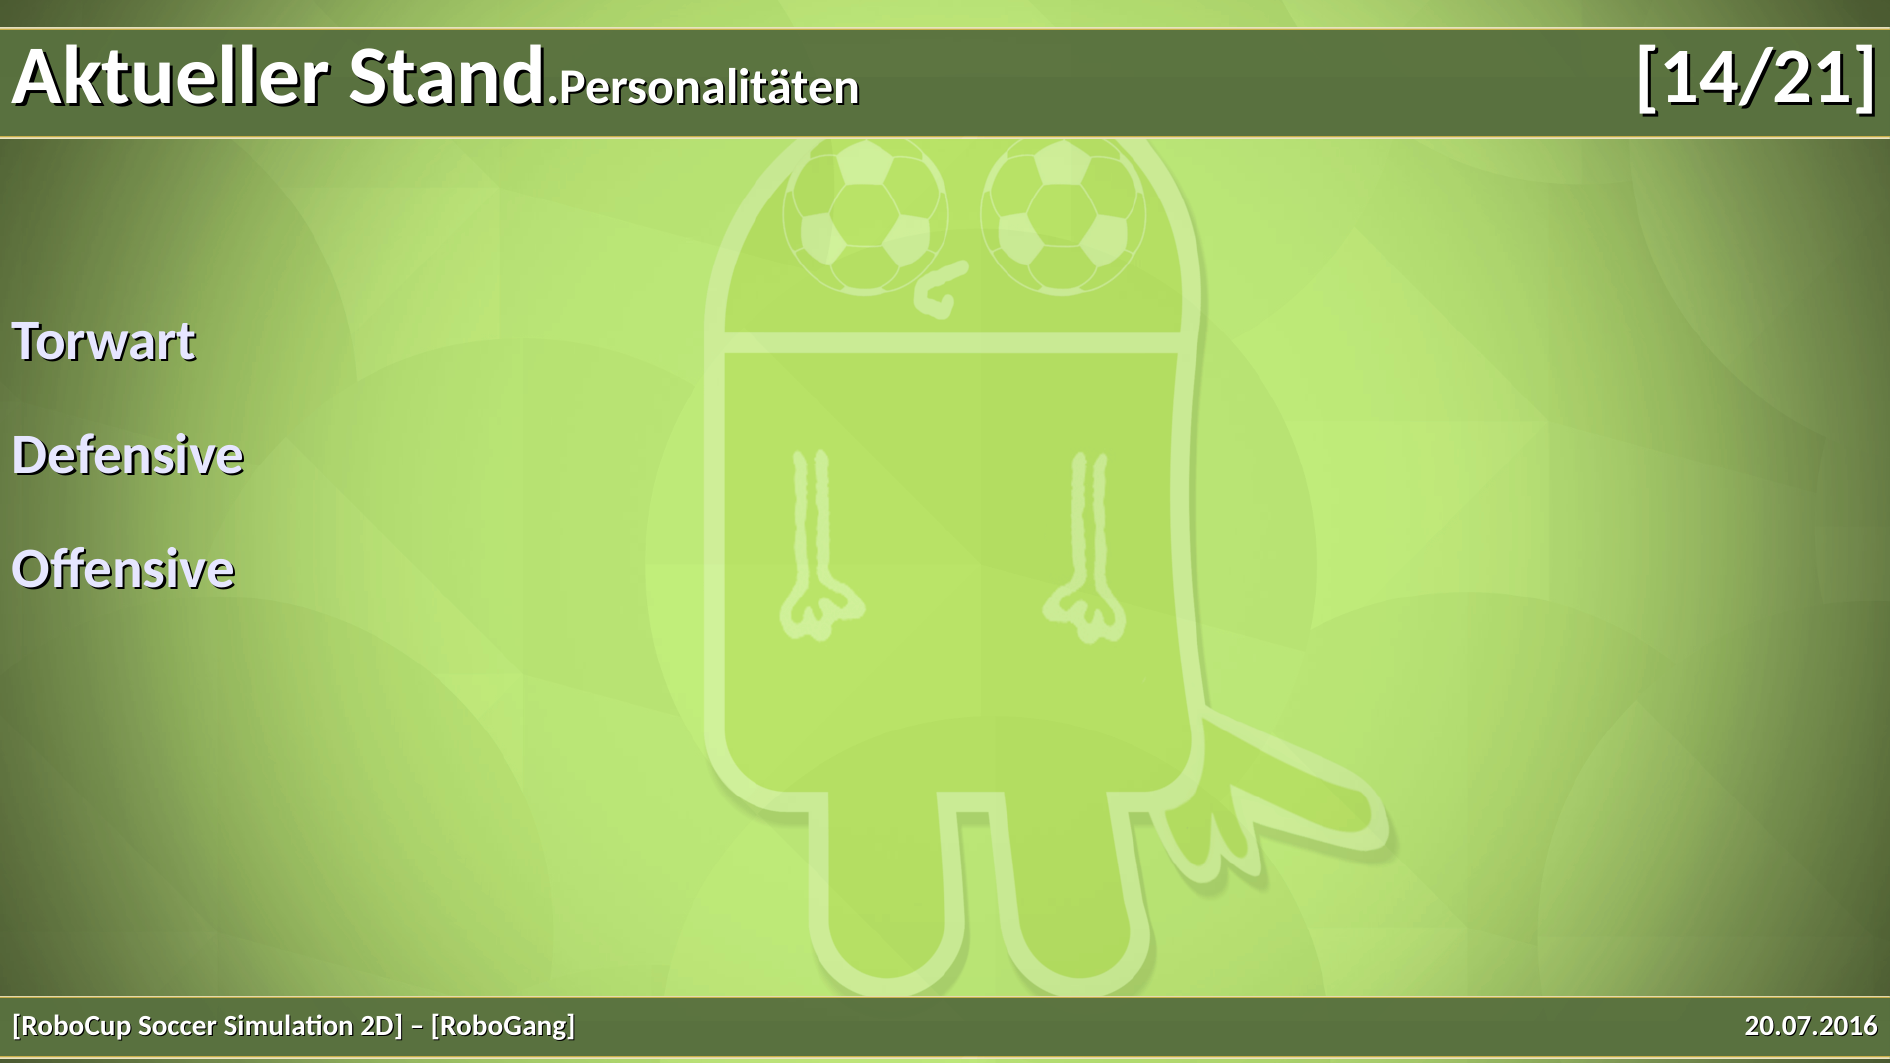

# Aktueller Stand.Personalitäten
[14/21]
Torwart
Defensive
Offensive
[RoboCup Soccer Simulation 2D] – [RoboGang]
20.07.2016